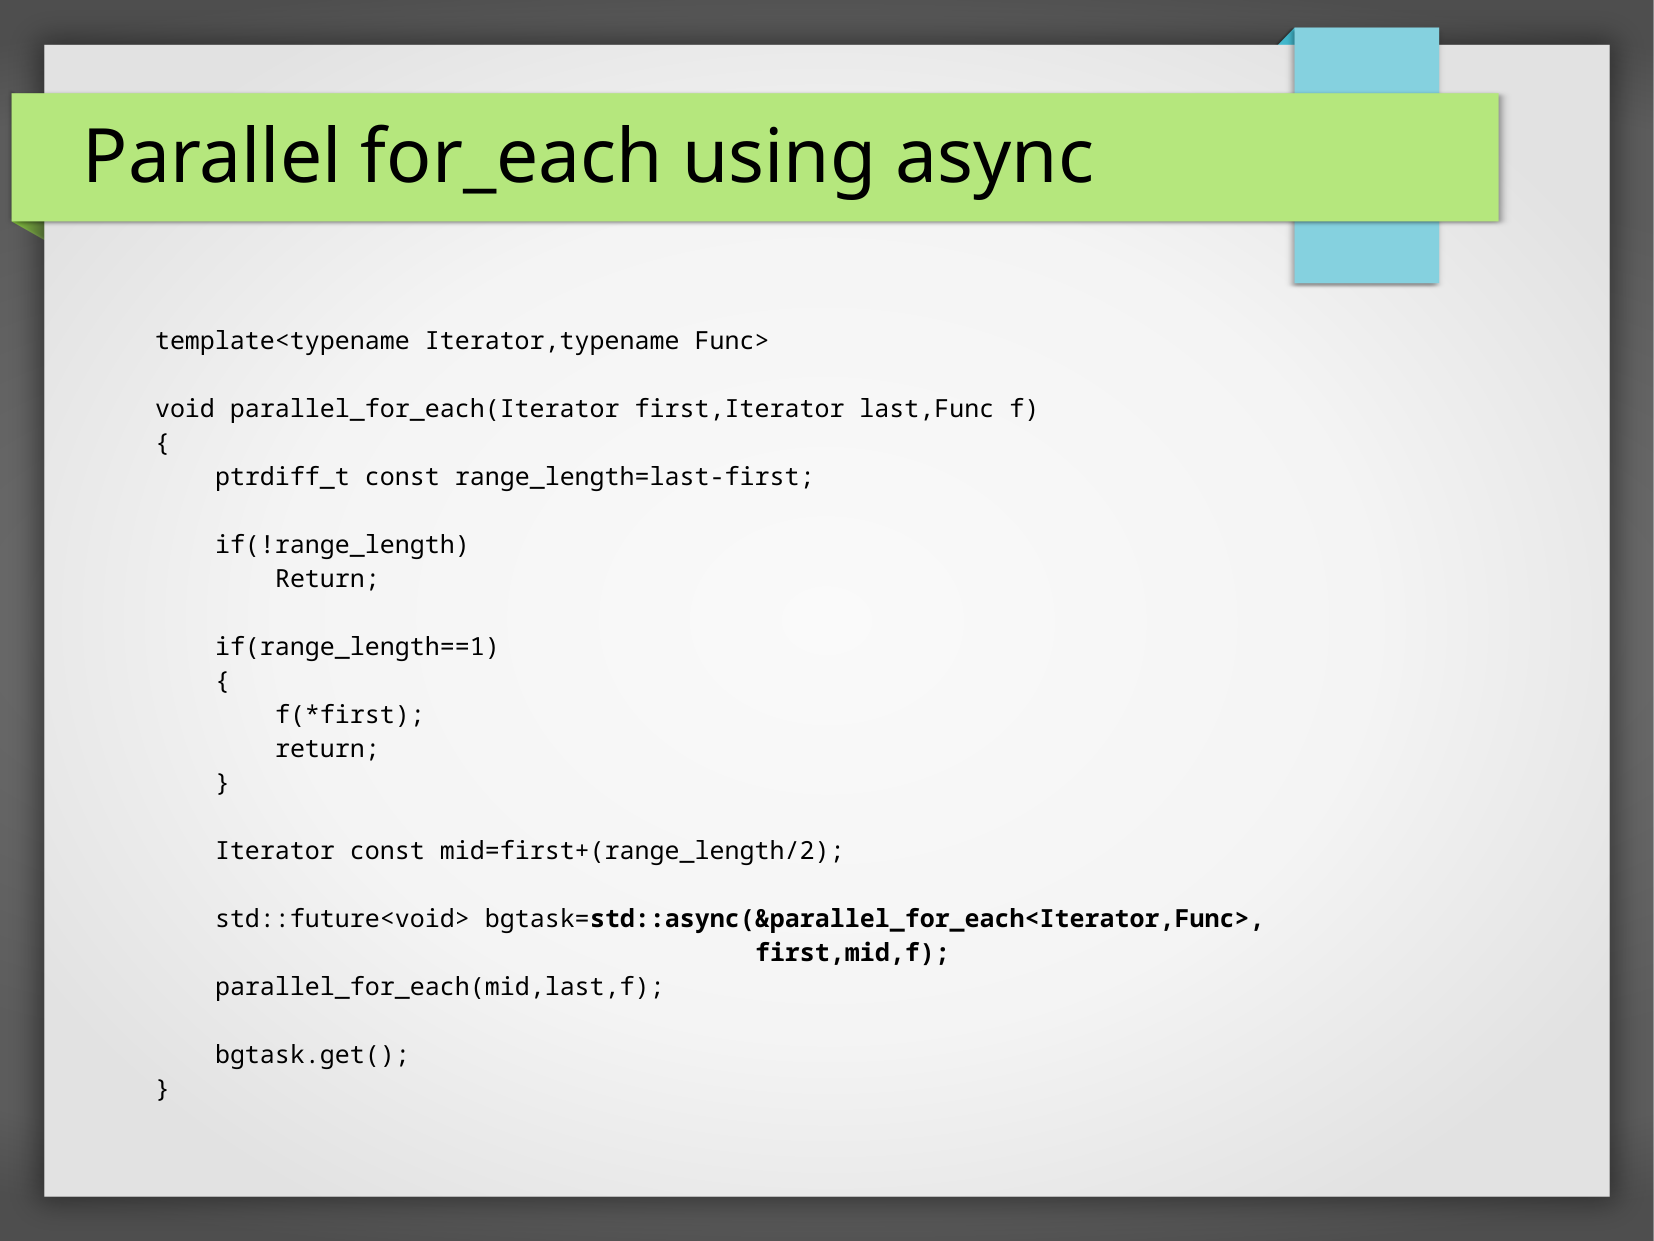

# Parallel for_each using async
template<typename Iterator,typename Func>
void parallel_for_each(Iterator first,Iterator last,Func f)
{
 ptrdiff_t const range_length=last-first;
 if(!range_length)
 Return;
 if(range_length==1)
 {
 f(*first);
 return;
 }
 Iterator const mid=first+(range_length/2);
 std::future<void> bgtask=std::async(&parallel_for_each<Iterator,Func>,
 first,mid,f);
 parallel_for_each(mid,last,f);
 bgtask.get();
}